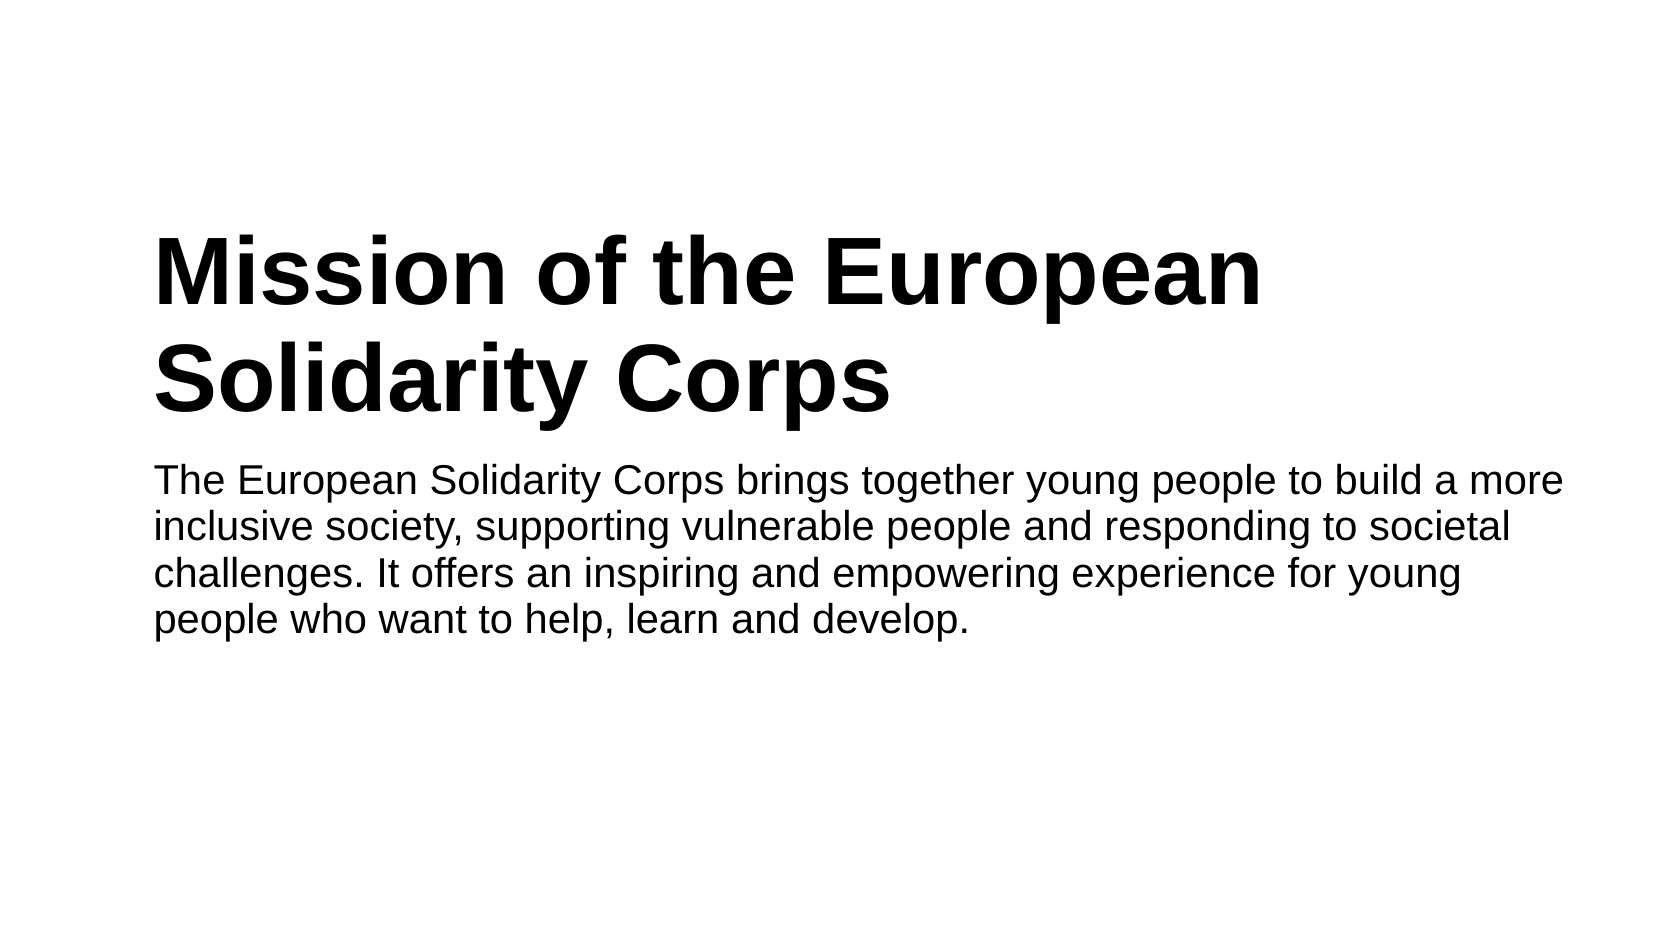

# Mission of the European Solidarity Corps
The European Solidarity Corps brings together young people to build a more inclusive society, supporting vulnerable people and responding to societal challenges. It offers an inspiring and empowering experience for young people who want to help, learn and develop.